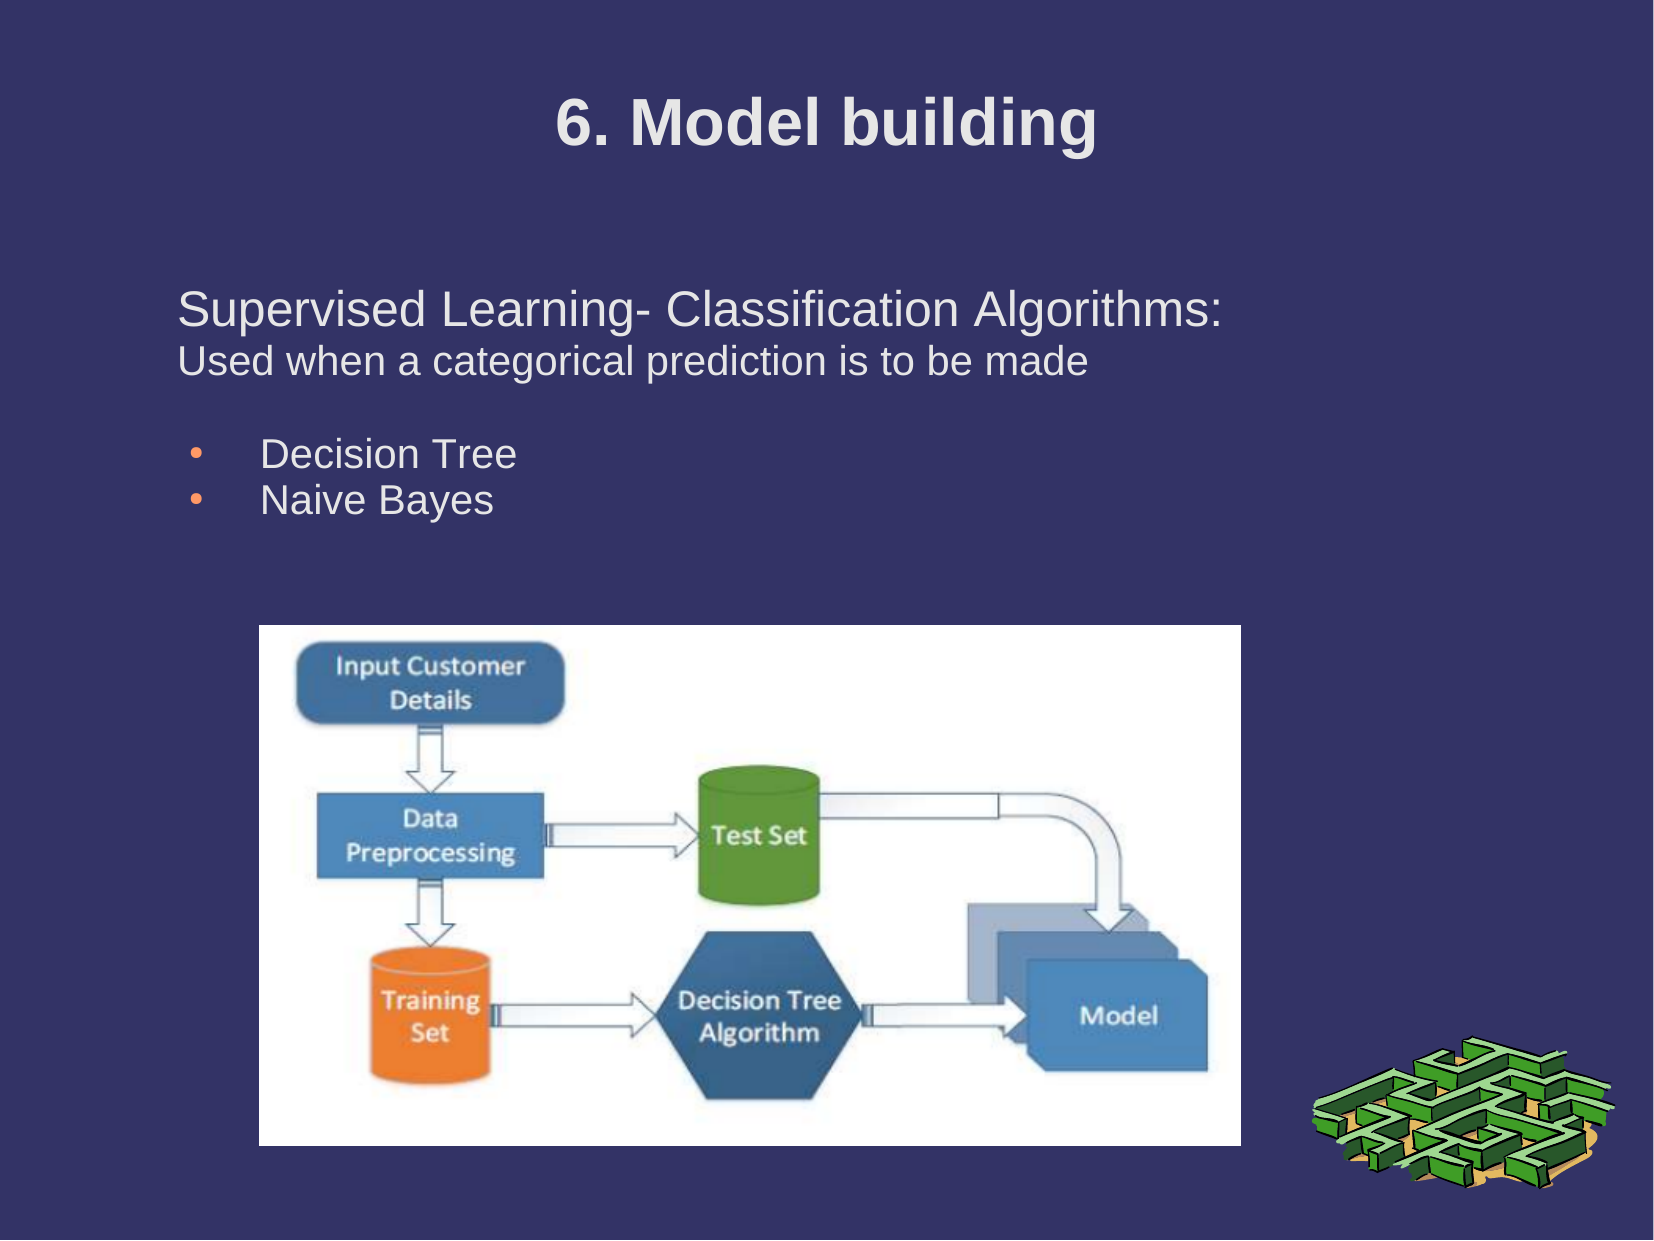

# 6. Model building
Supervised Learning- Classification Algorithms:
Used when a categorical prediction is to be made
Decision Tree
Naive Bayes